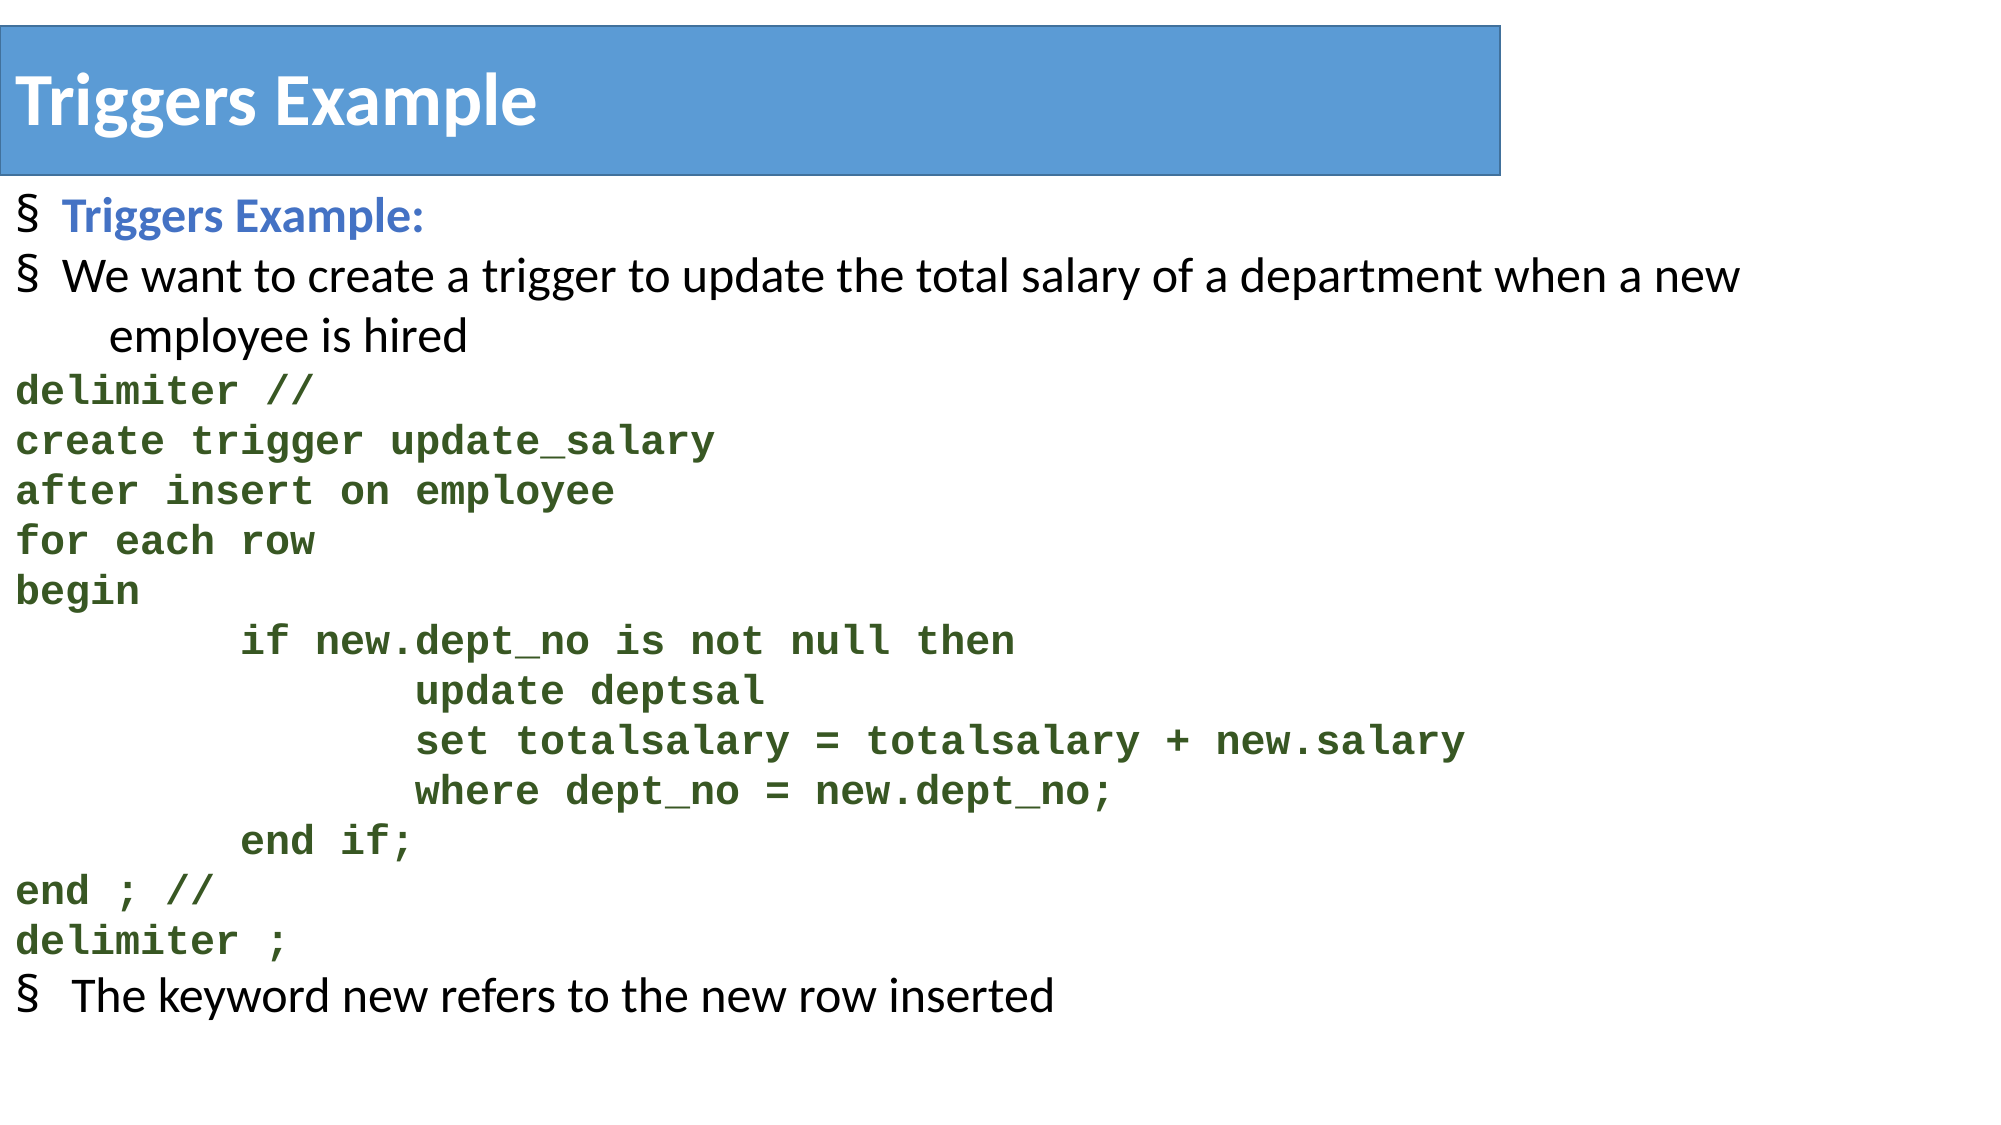

# Triggers Example
Triggers Example:
We want to create a trigger to update the total salary of a department when a new employee is hired
delimiter //
create trigger update_salary
after insert on employee
for each row
begin
 if new.dept_no is not null then
 update deptsal
 set totalsalary = totalsalary + new.salary
 where dept_no = new.dept_no;
 end if;
end ; //
delimiter ;
The keyword new refers to the new row inserted